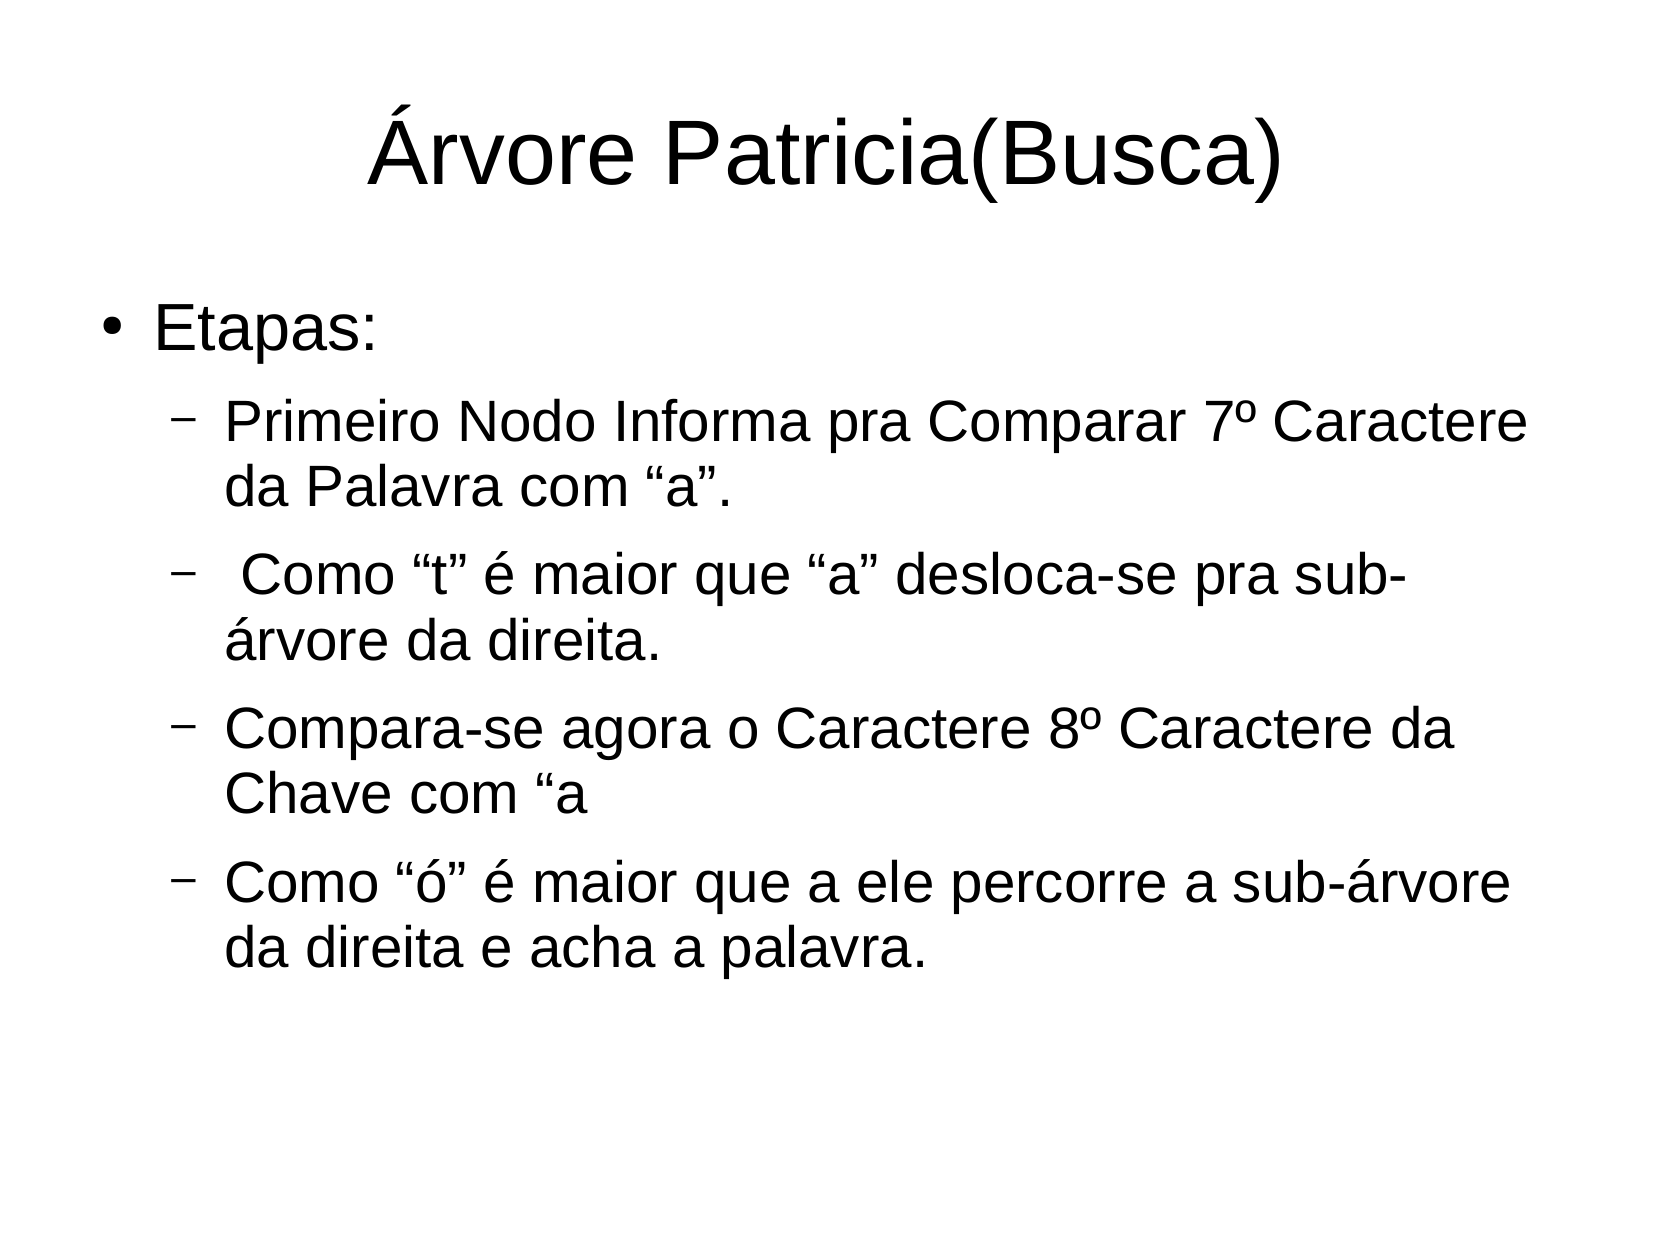

# Árvore Patricia(Busca)
Etapas:
Primeiro Nodo Informa pra Comparar 7º Caractere da Palavra com “a”.
 Como “t” é maior que “a” desloca-se pra sub-árvore da direita.
Compara-se agora o Caractere 8º Caractere da Chave com “a
Como “ó” é maior que a ele percorre a sub-árvore da direita e acha a palavra.